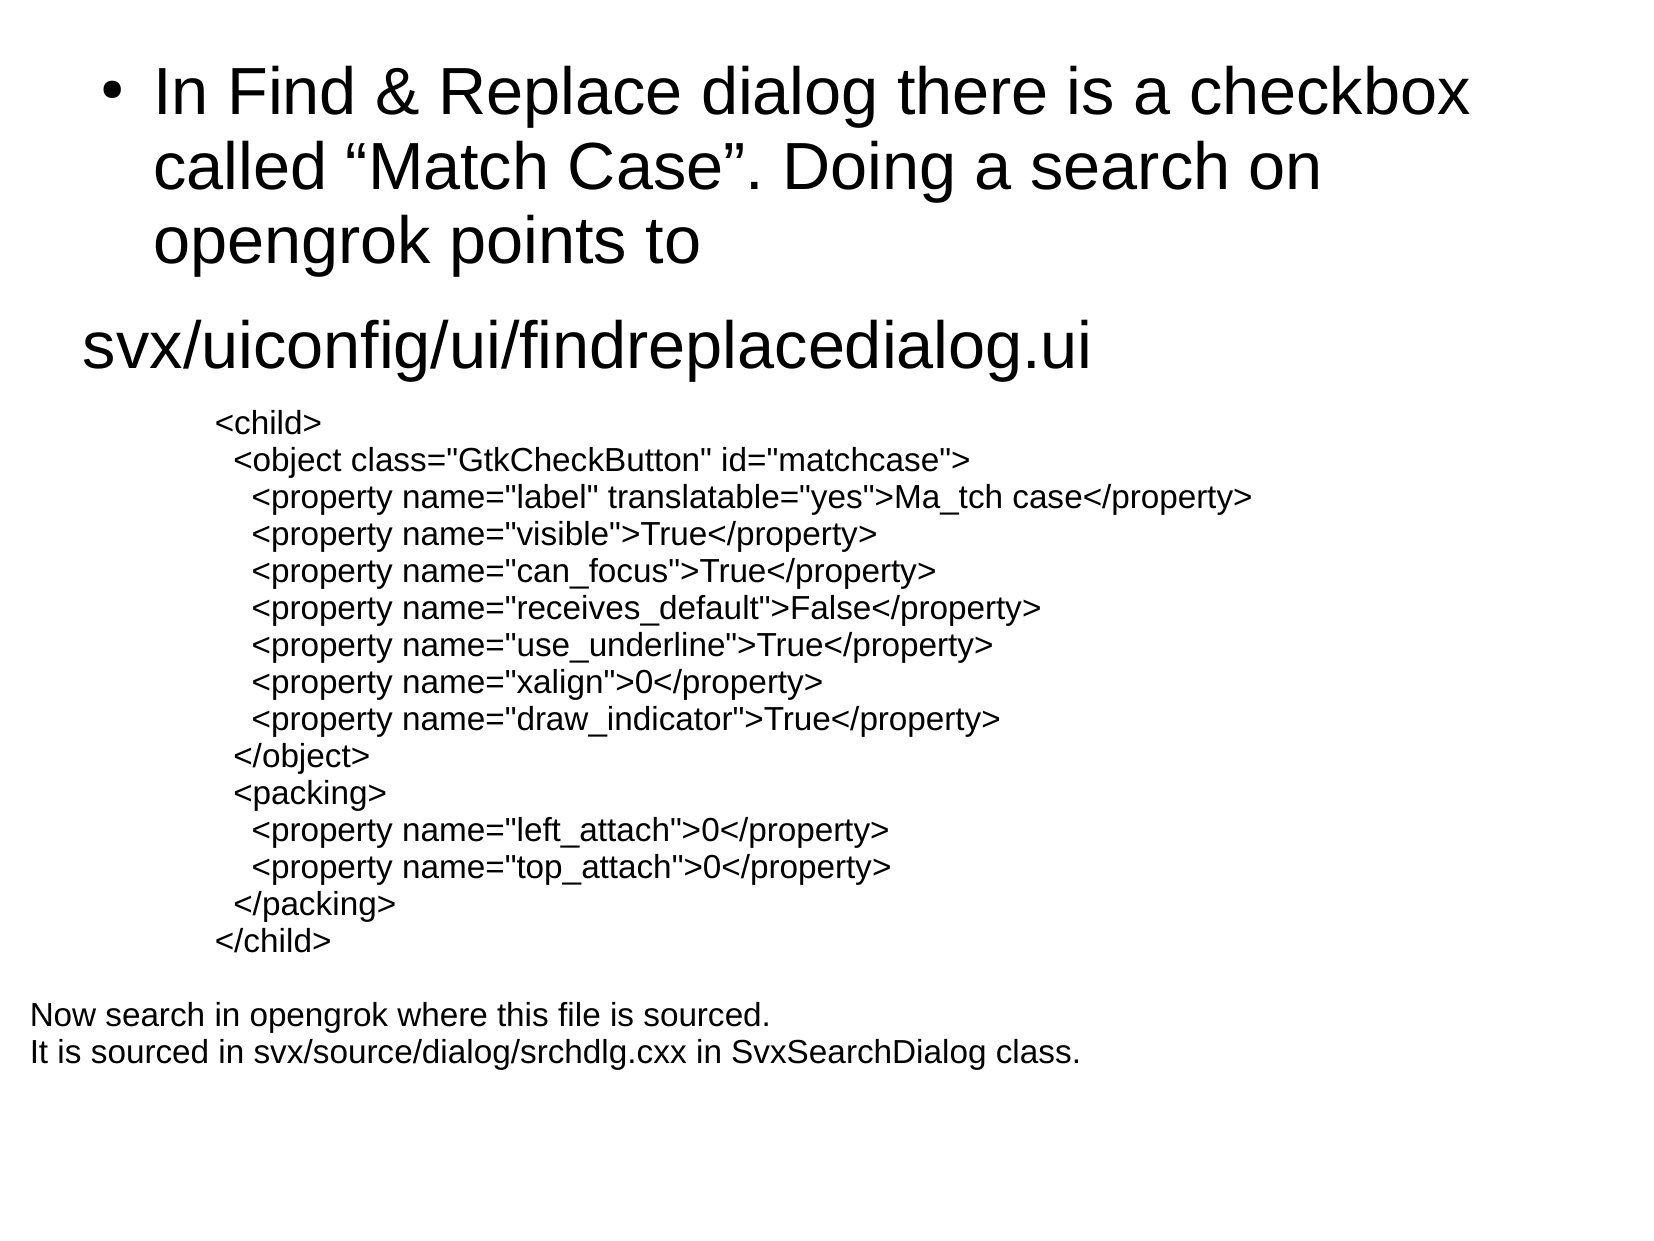

# In Find & Replace dialog there is a checkbox called “Match Case”. Doing a search on opengrok points to
svx/uiconfig/ui/findreplacedialog.ui
 <child>
 <object class="GtkCheckButton" id="matchcase">
 <property name="label" translatable="yes">Ma_tch case</property>
 <property name="visible">True</property>
 <property name="can_focus">True</property>
 <property name="receives_default">False</property>
 <property name="use_underline">True</property>
 <property name="xalign">0</property>
 <property name="draw_indicator">True</property>
 </object>
 <packing>
 <property name="left_attach">0</property>
 <property name="top_attach">0</property>
 </packing>
 </child>
Now search in opengrok where this file is sourced.
It is sourced in svx/source/dialog/srchdlg.cxx in SvxSearchDialog class.